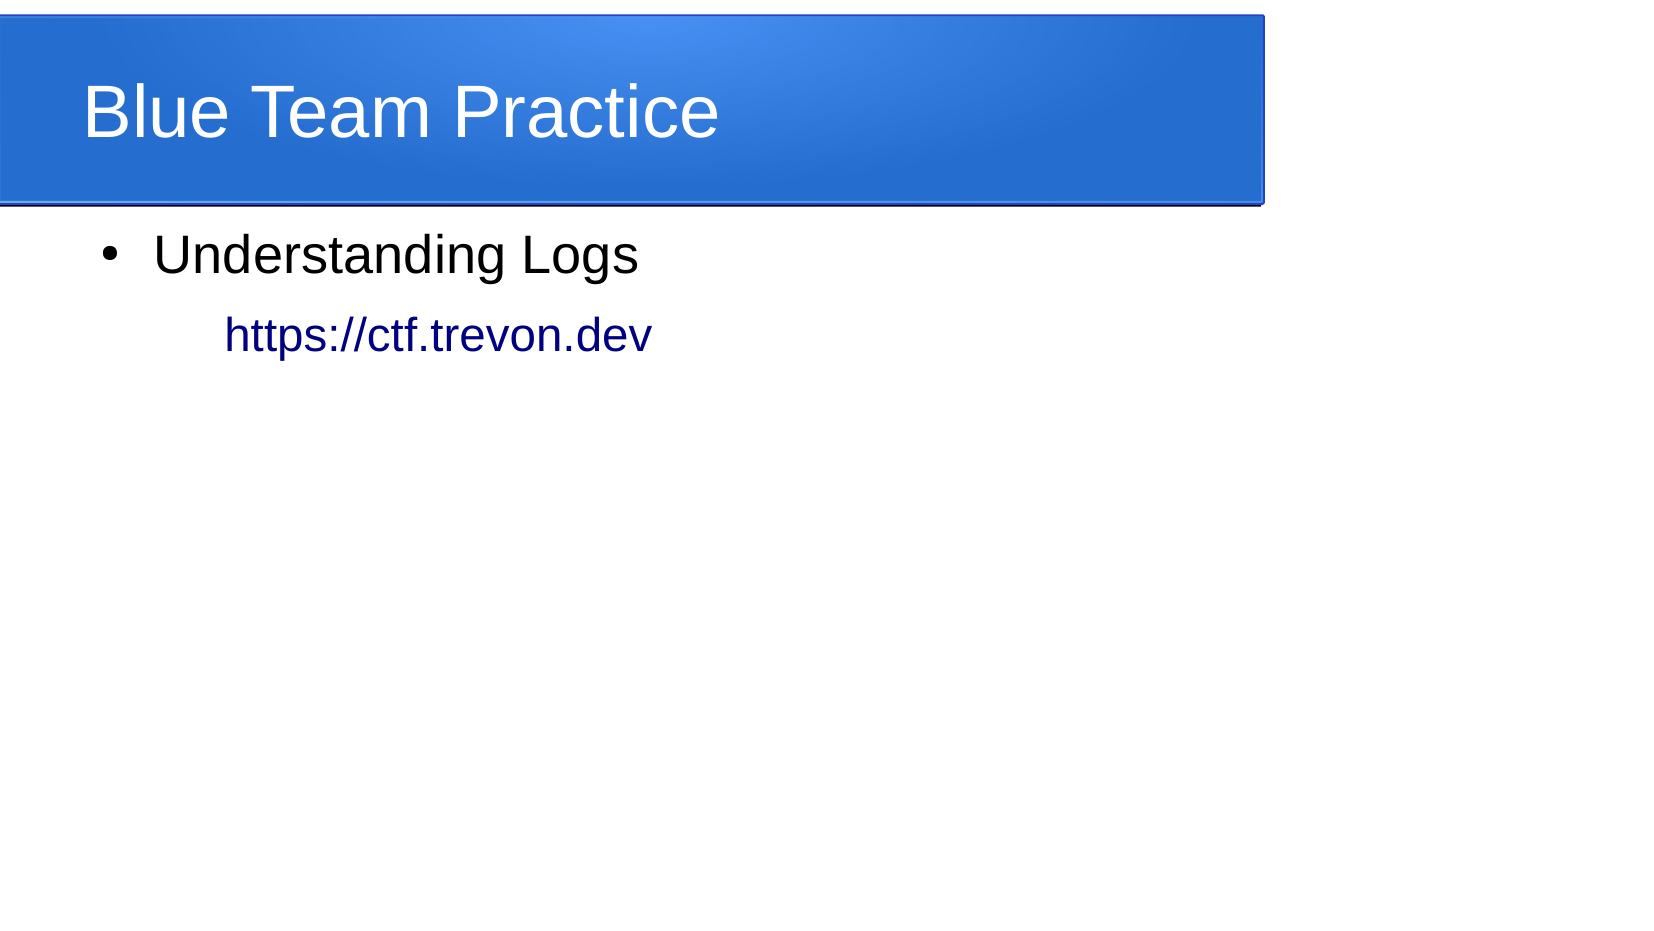

# Blue Team Practice
Understanding Logs
https://ctf.trevon.dev